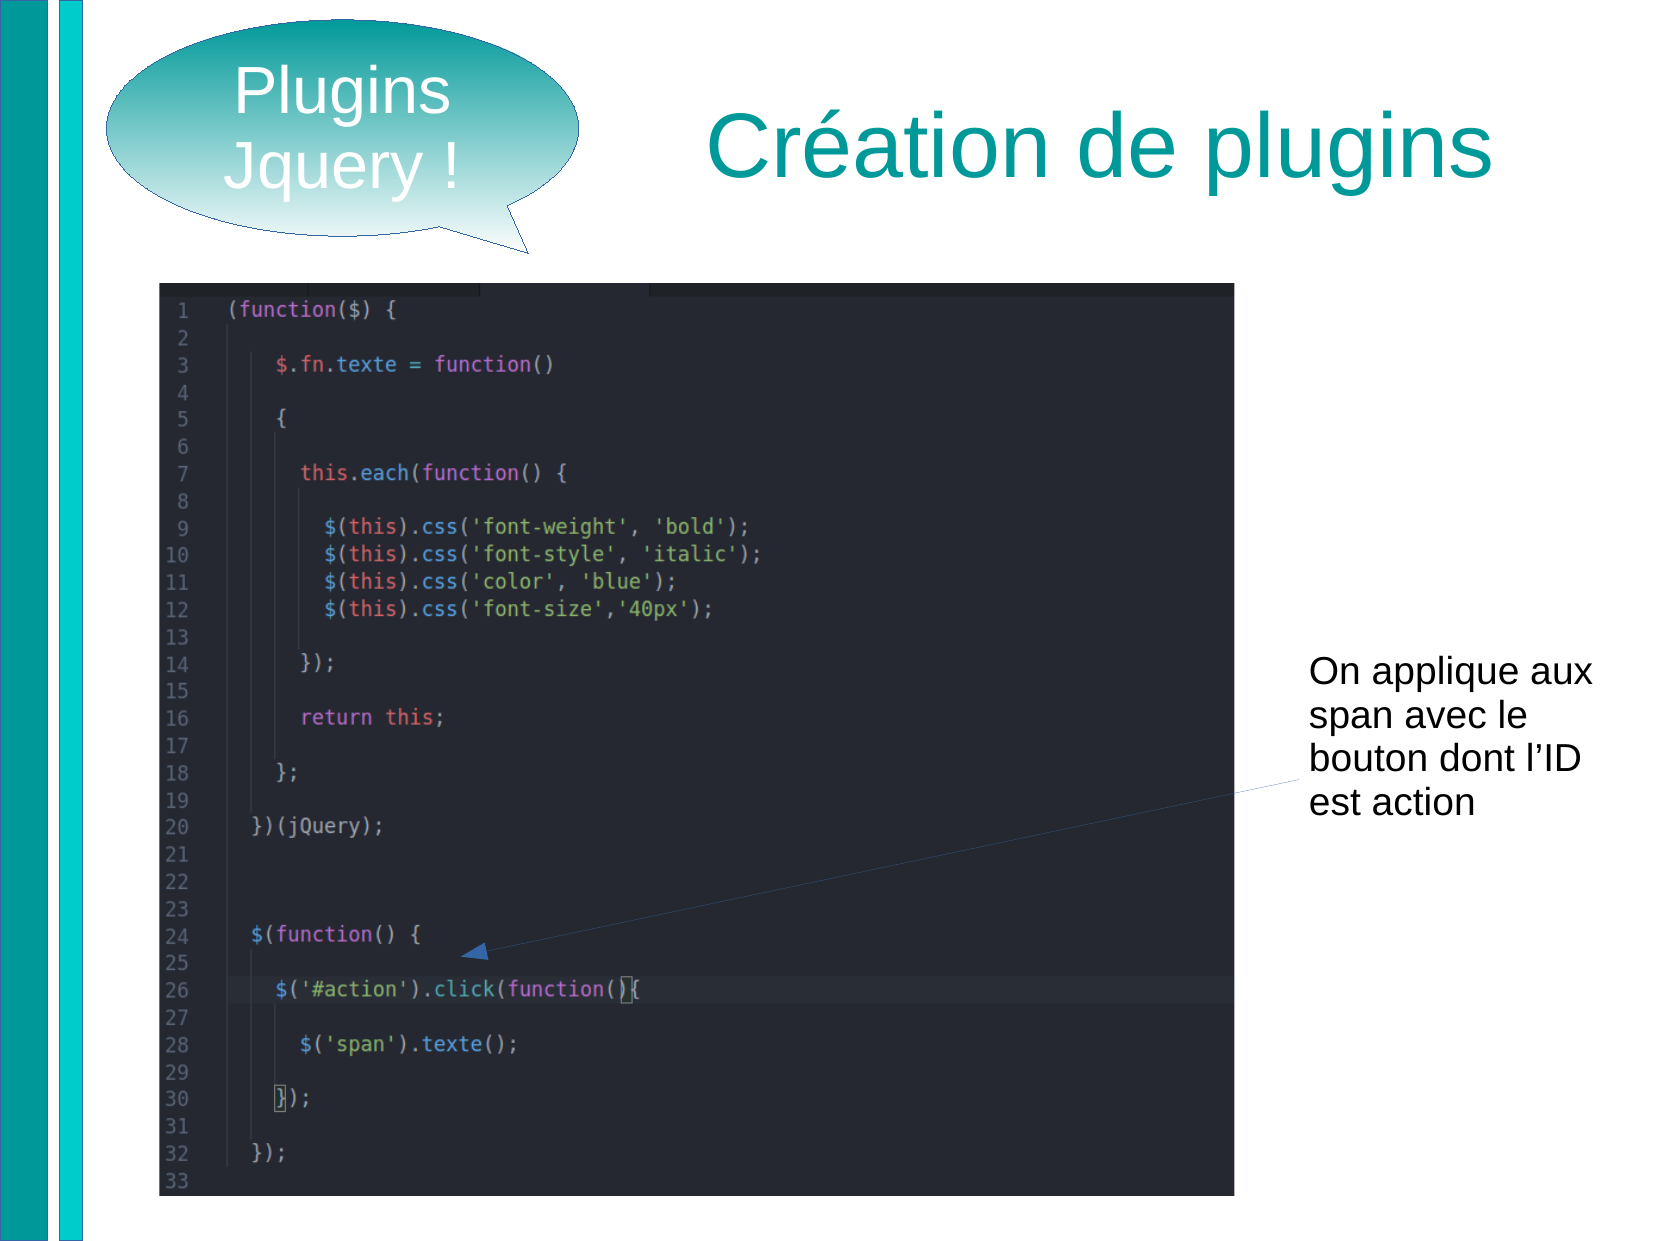

Plugins
Jquery !
Création de plugins
# On applique aux span avec le bouton dont l’ID est action